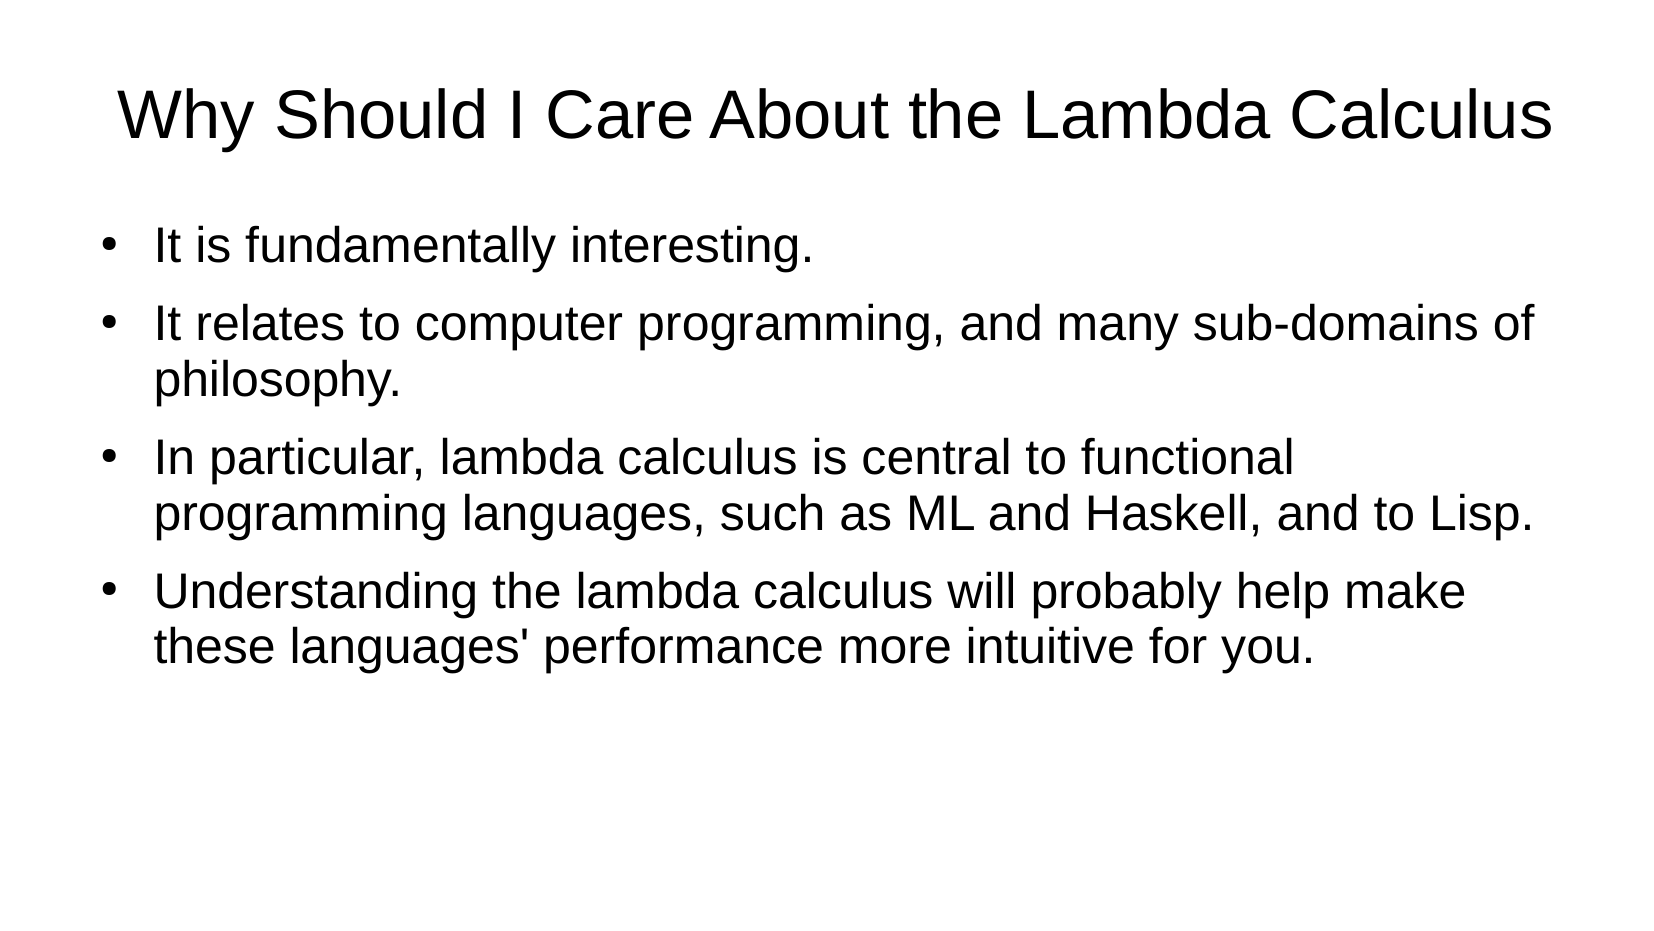

# Why Should I Care About the Lambda Calculus
It is fundamentally interesting.
It relates to computer programming, and many sub-domains of philosophy.
In particular, lambda calculus is central to functional programming languages, such as ML and Haskell, and to Lisp.
Understanding the lambda calculus will probably help make these languages' performance more intuitive for you.